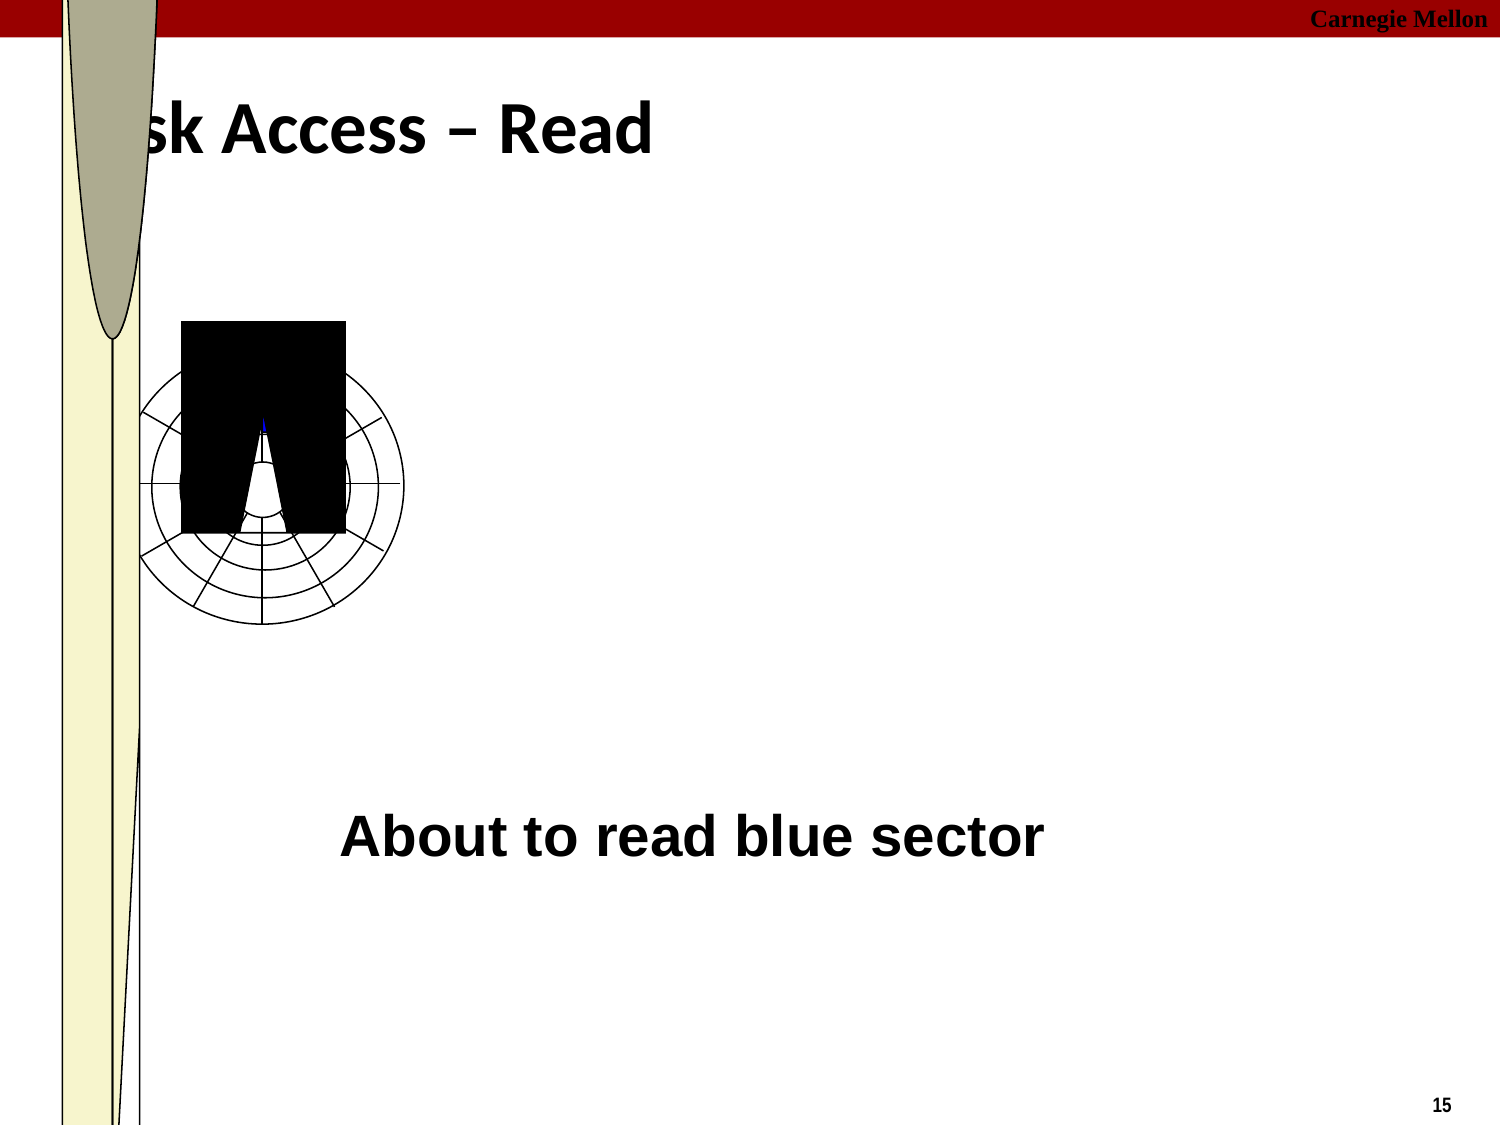

# Disk Access – Read
About to read blue sector